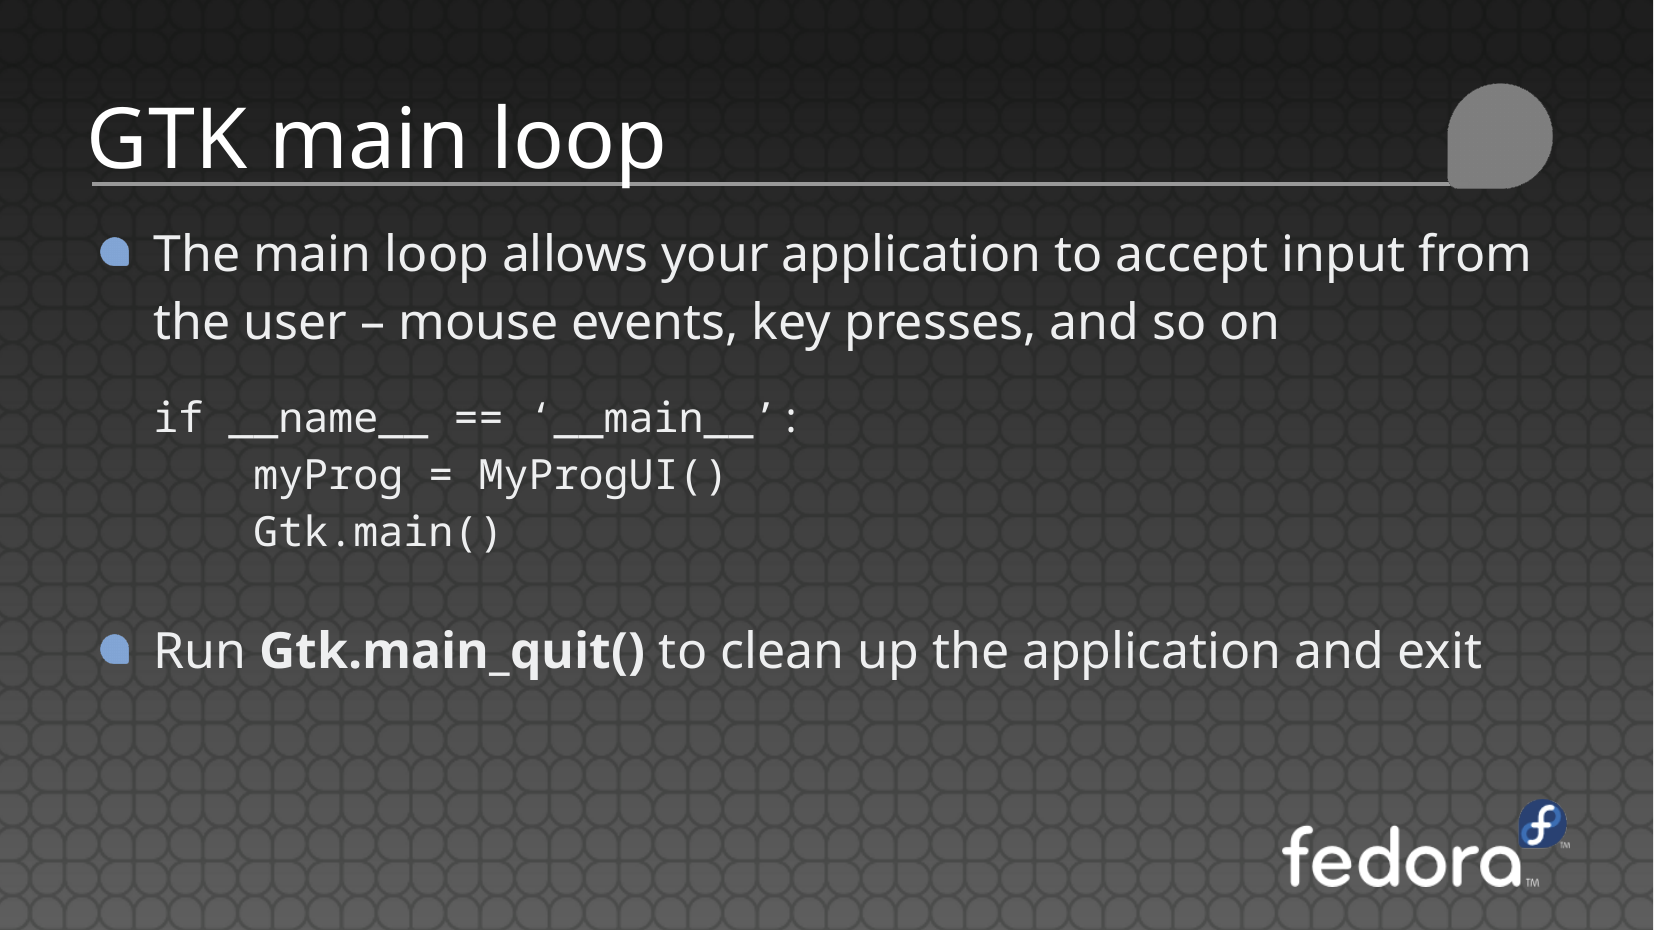

# GTK main loop
The main loop allows your application to accept input from the user – mouse events, key presses, and so on
if __name__ == ‘__main__’:
 myProg = MyProgUI()
 Gtk.main()
Run Gtk.main_quit() to clean up the application and exit